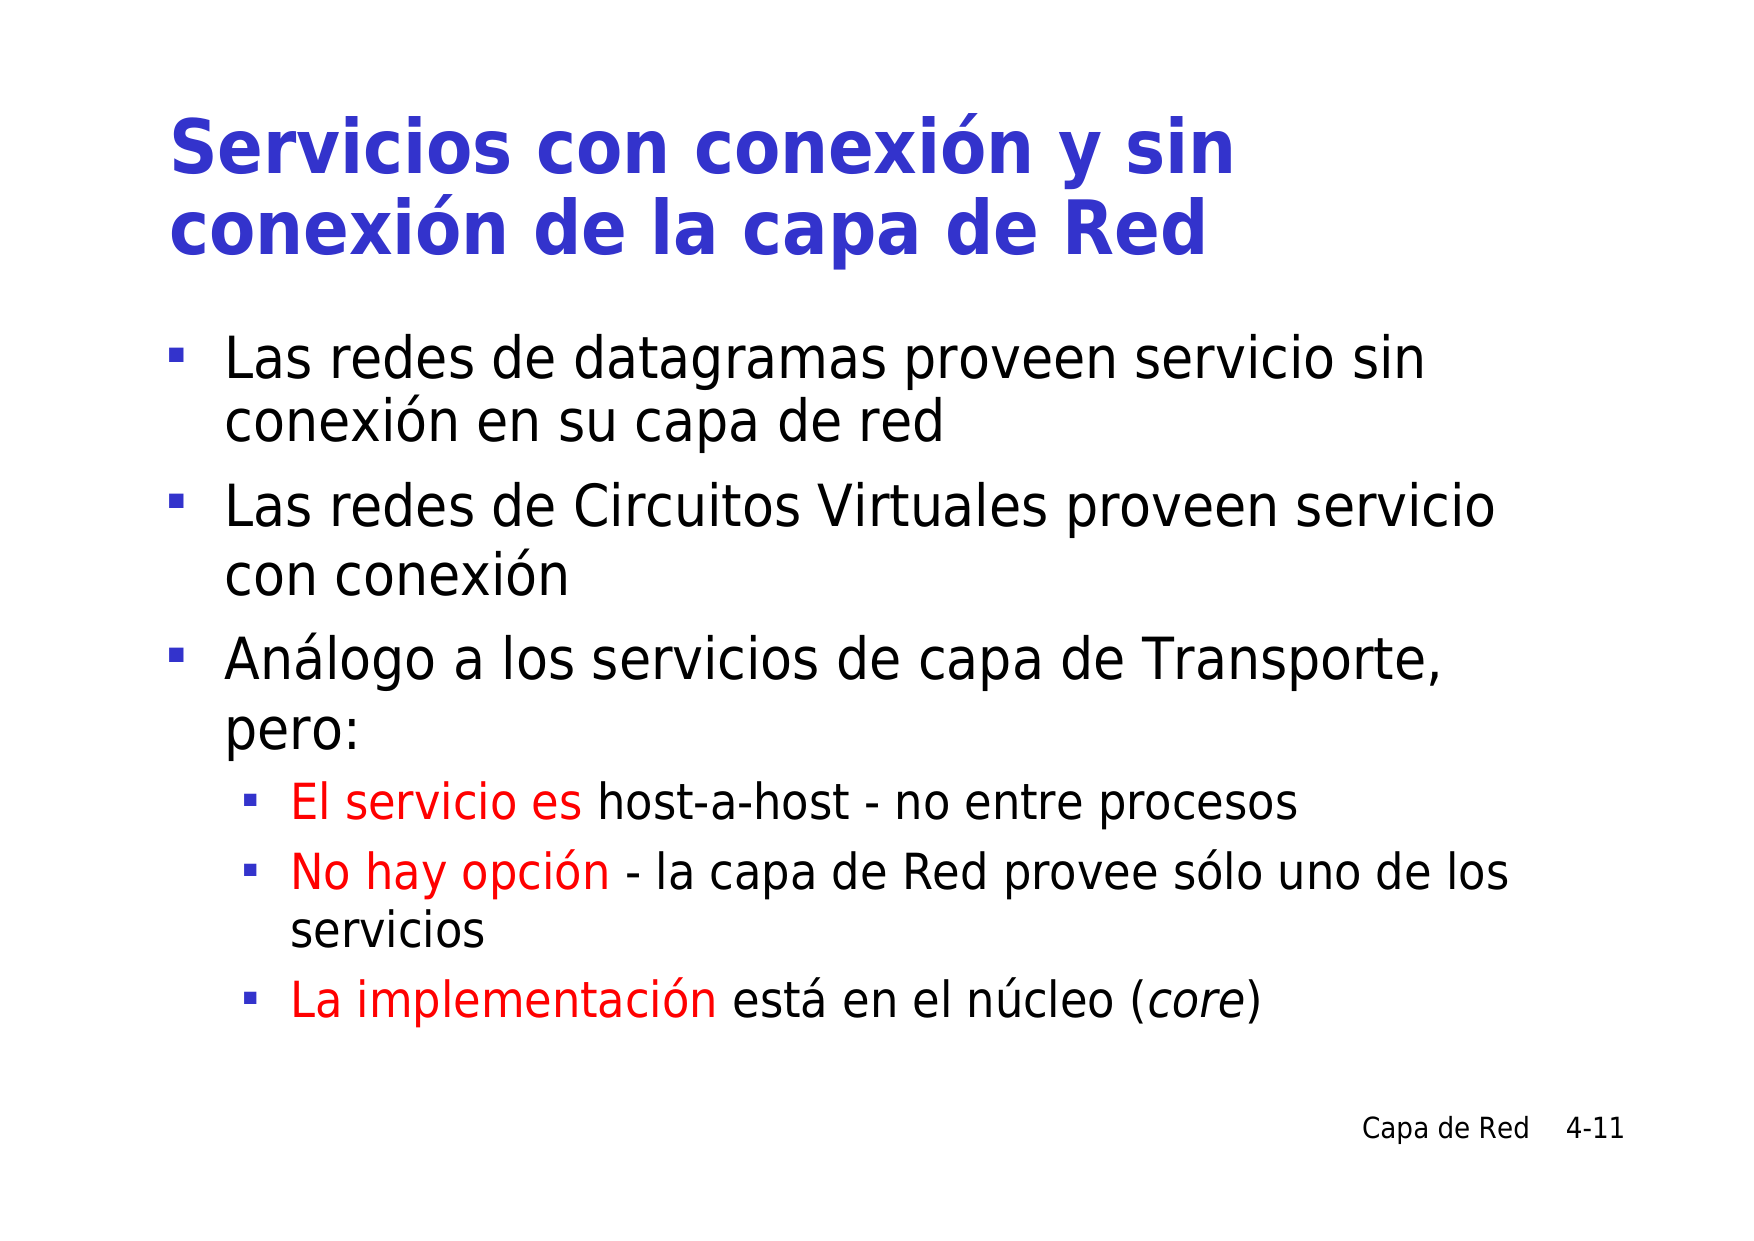

# Servicios con conexión y sin conexión de la capa de Red
Las redes de datagramas proveen servicio sin conexión en su capa de red
Las redes de Circuitos Virtuales proveen servicio con conexión
Análogo a los servicios de capa de Transporte, pero:
El servicio es host-a-host - no entre procesos
No hay opción - la capa de Red provee sólo uno de los servicios
La implementación está en el núcleo (core)